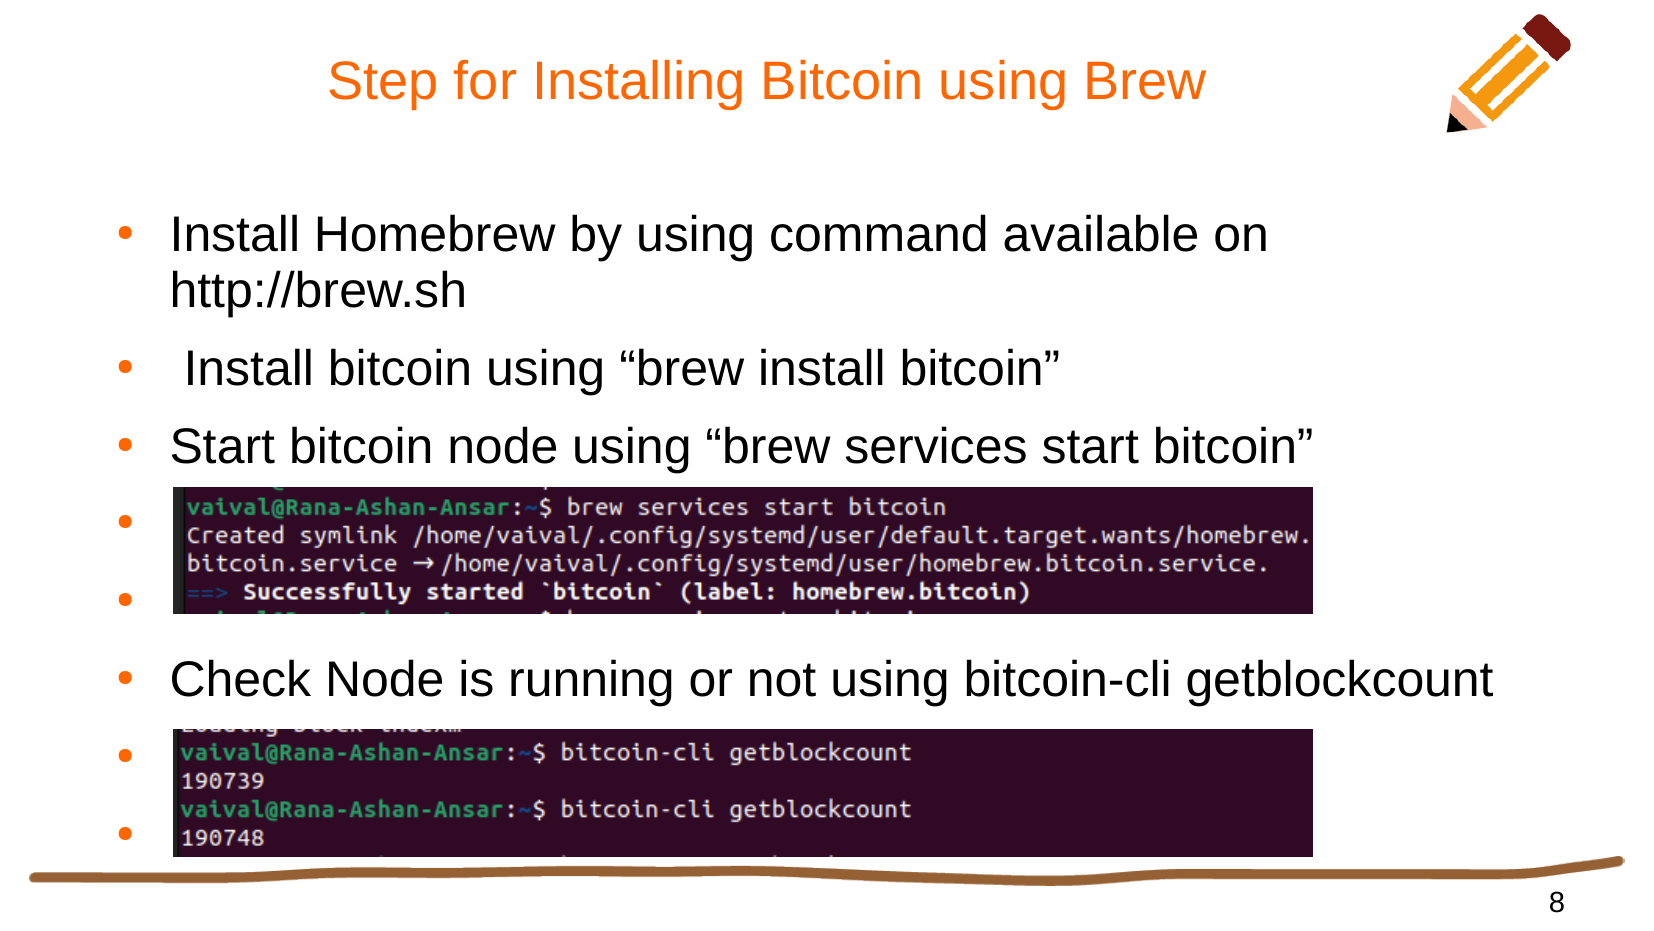

# Step for Installing Bitcoin using Brew
Install Homebrew by using command available on http://brew.sh
 Install bitcoin using “brew install bitcoin”
Start bitcoin node using “brew services start bitcoin”
Check Node is running or not using bitcoin-cli getblockcount
8